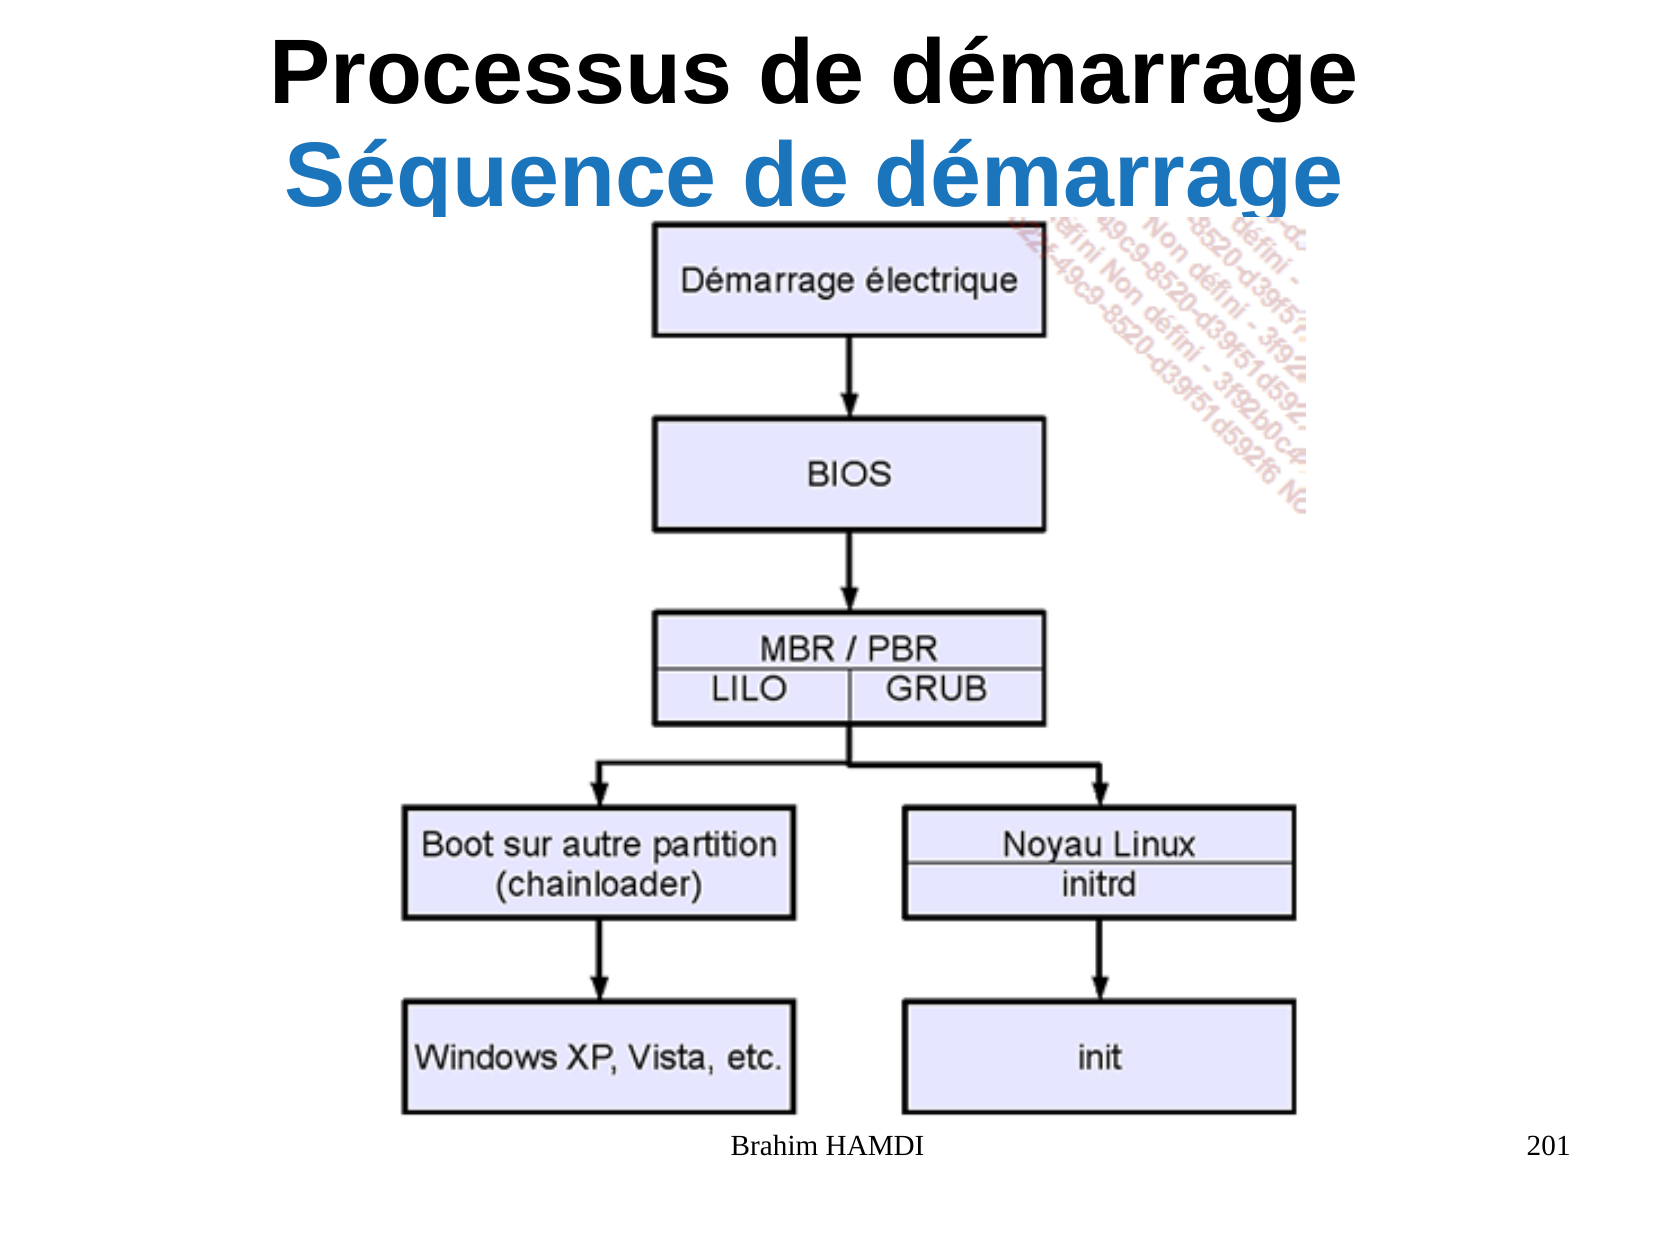

# Processus de démarrage Séquence de démarrage
Brahim HAMDI
201